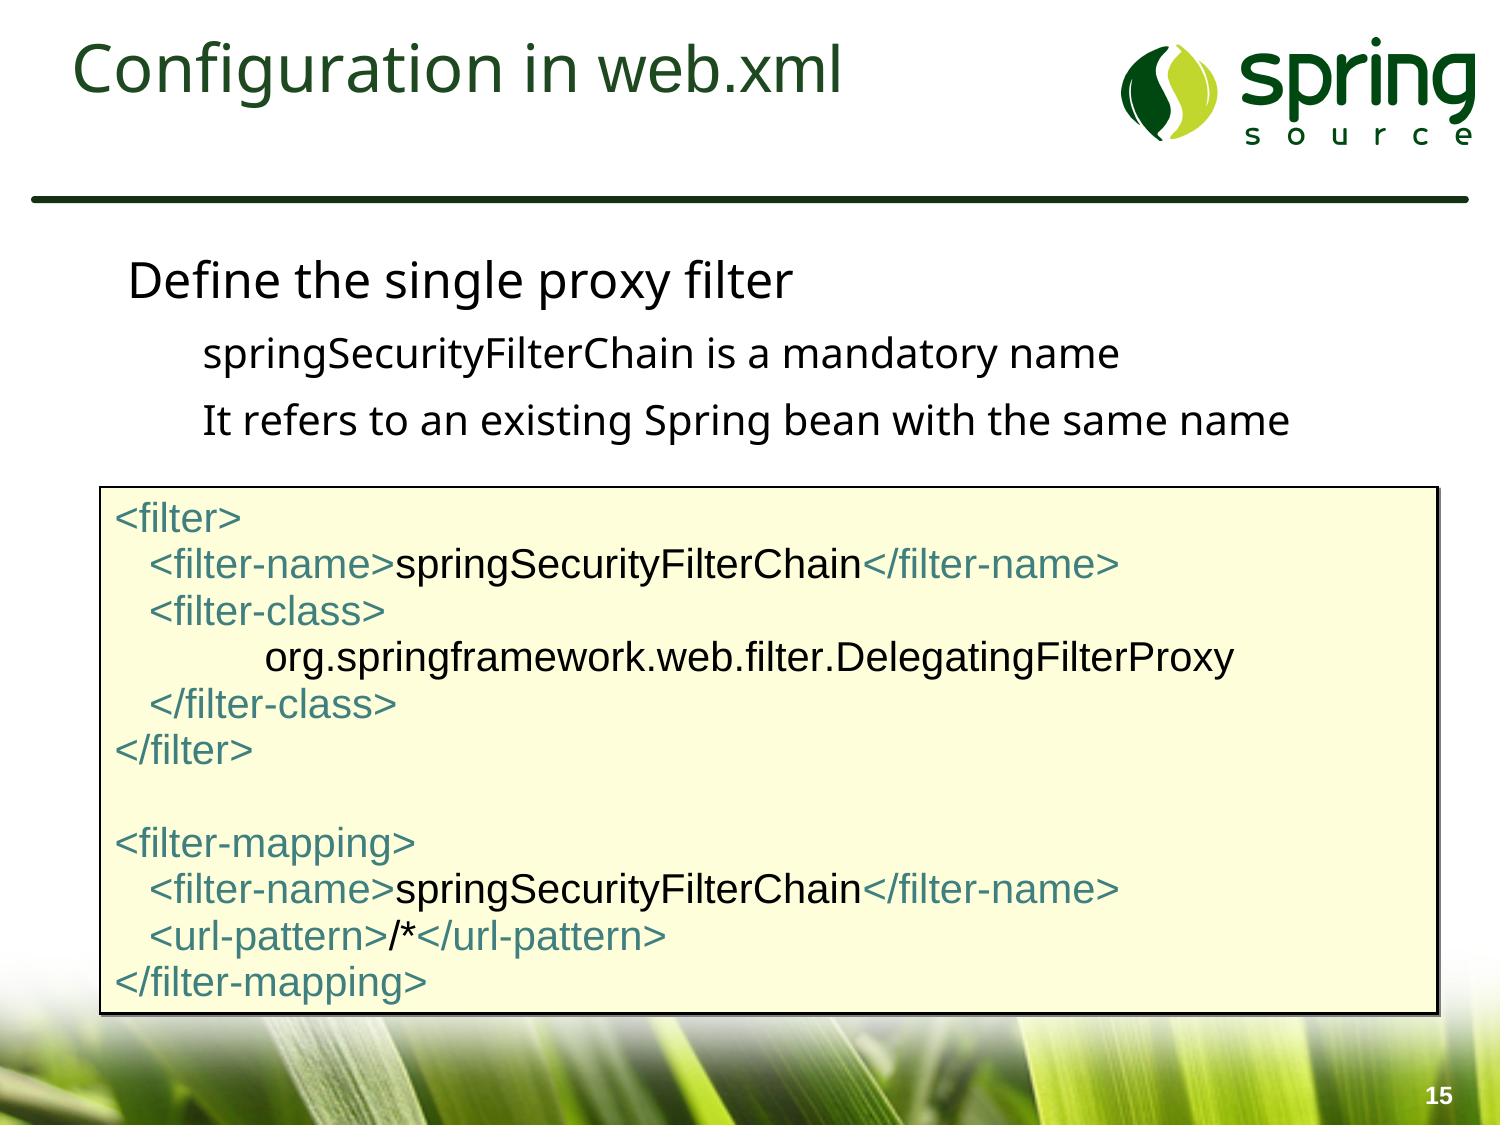

# Configuration in web.xml
Define the single proxy filter
springSecurityFilterChain is a mandatory name
It refers to an existing Spring bean with the same name
<filter>
 <filter-name>springSecurityFilterChain</filter-name>
 <filter-class>
	org.springframework.web.filter.DelegatingFilterProxy
 </filter-class>
</filter>
<filter-mapping>
 <filter-name>springSecurityFilterChain</filter-name>
 <url-pattern>/*</url-pattern>
</filter-mapping>